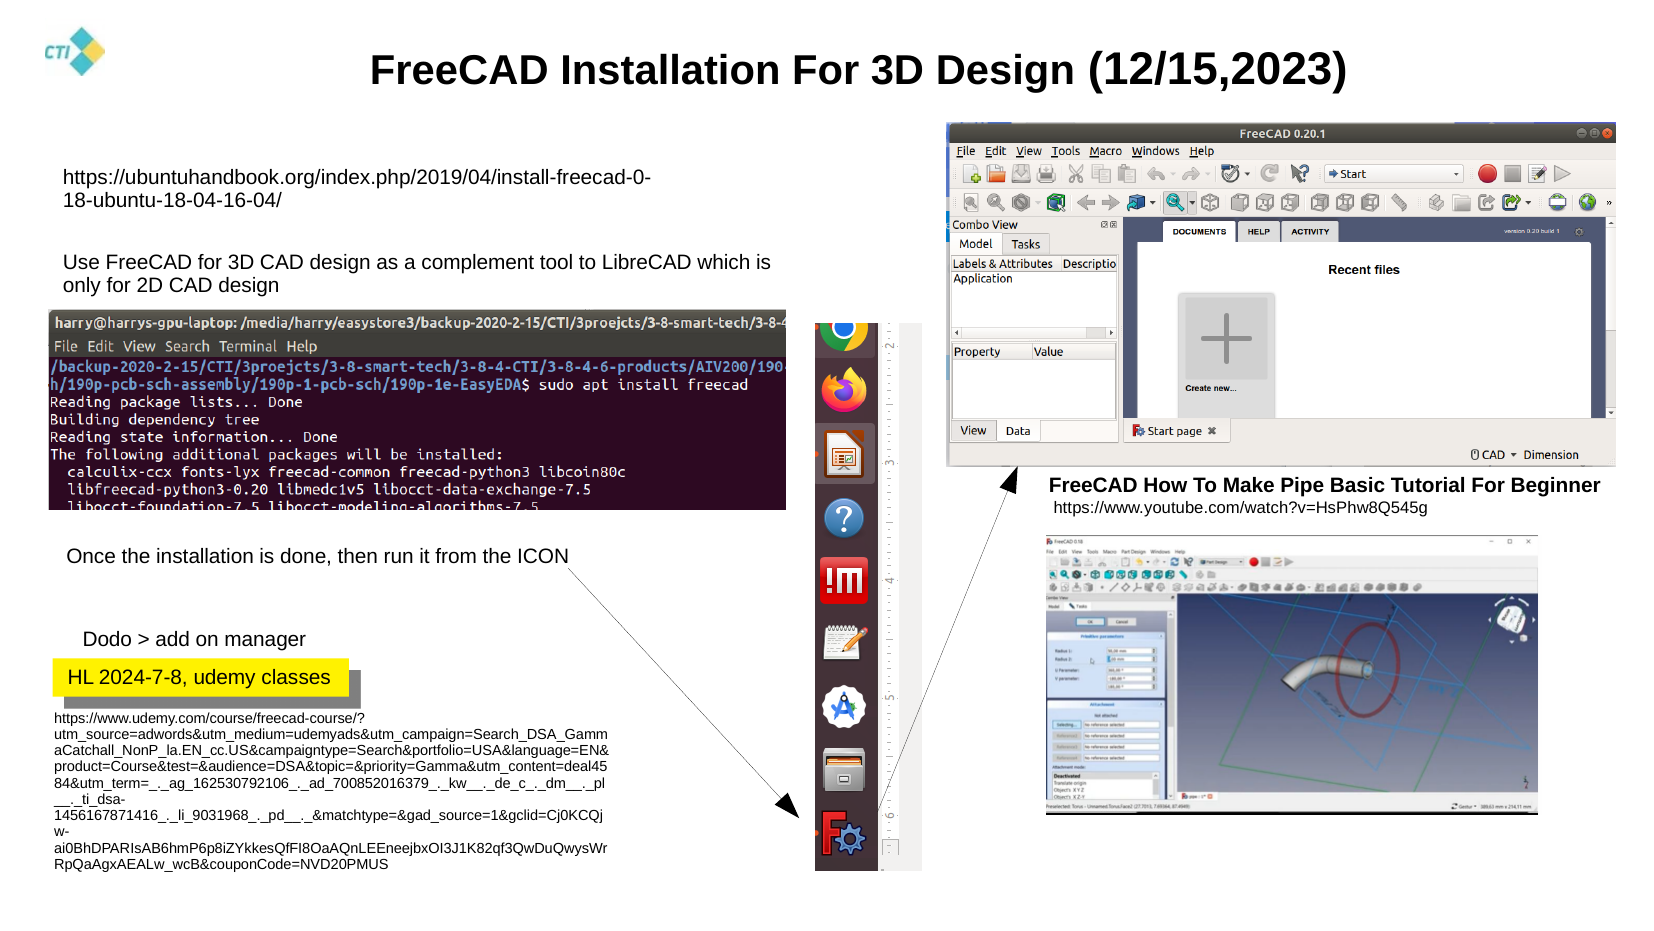

# FreeCAD Installation For 3D Design (12/15,2023)
New
New
https://ubuntuhandbook.org/index.php/2019/04/install-freecad-0-18-ubuntu-18-04-16-04/
Use FreeCAD for 3D CAD design as a complement tool to LibreCAD which is only for 2D CAD design
FreeCAD How To Make Pipe Basic Tutorial For Beginner
https://www.youtube.com/watch?v=HsPhw8Q545g
Once the installation is done, then run it from the ICON
Dodo > add on manager
HL 2024-7-8, udemy classes
https://www.udemy.com/course/freecad-course/?utm_source=adwords&utm_medium=udemyads&utm_campaign=Search_DSA_GammaCatchall_NonP_la.EN_cc.US&campaigntype=Search&portfolio=USA&language=EN&product=Course&test=&audience=DSA&topic=&priority=Gamma&utm_content=deal4584&utm_term=_._ag_162530792106_._ad_700852016379_._kw__._de_c_._dm__._pl__._ti_dsa-1456167871416_._li_9031968_._pd__._&matchtype=&gad_source=1&gclid=Cj0KCQjw-ai0BhDPARIsAB6hmP6p8iZYkkesQfFI8OaAQnLEEneejbxOI3J1K82qf3QwDuQwysWrRpQaAgxAEALw_wcB&couponCode=NVD20PMUS